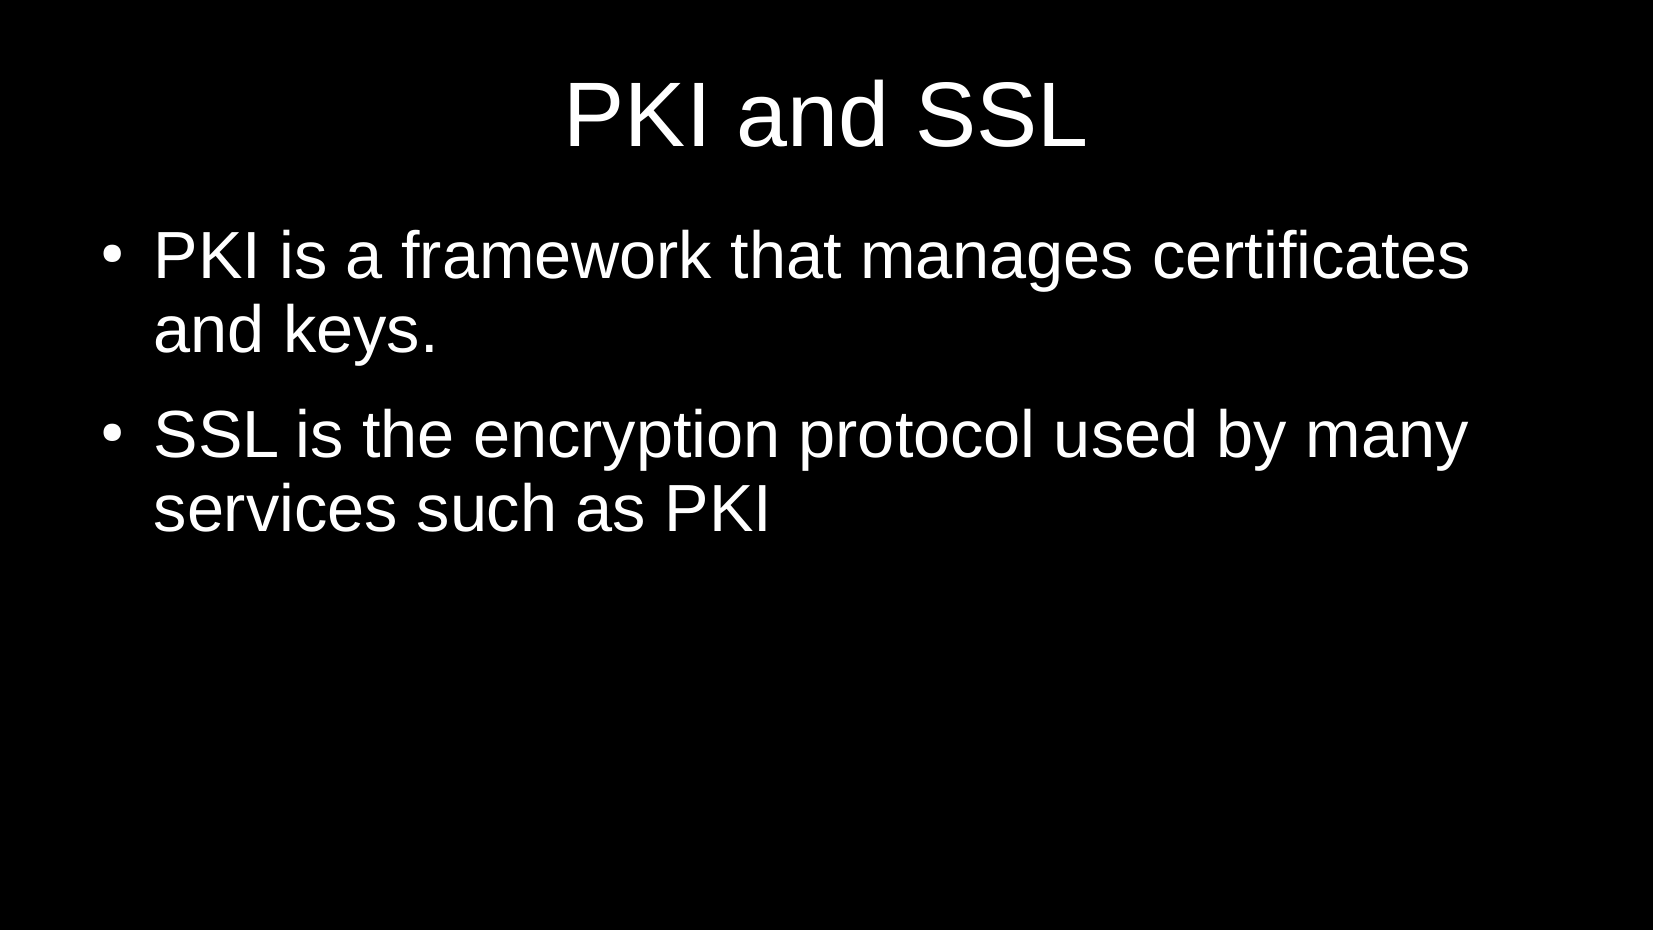

# PKI and SSL
PKI is a framework that manages certificates and keys.
SSL is the encryption protocol used by many services such as PKI